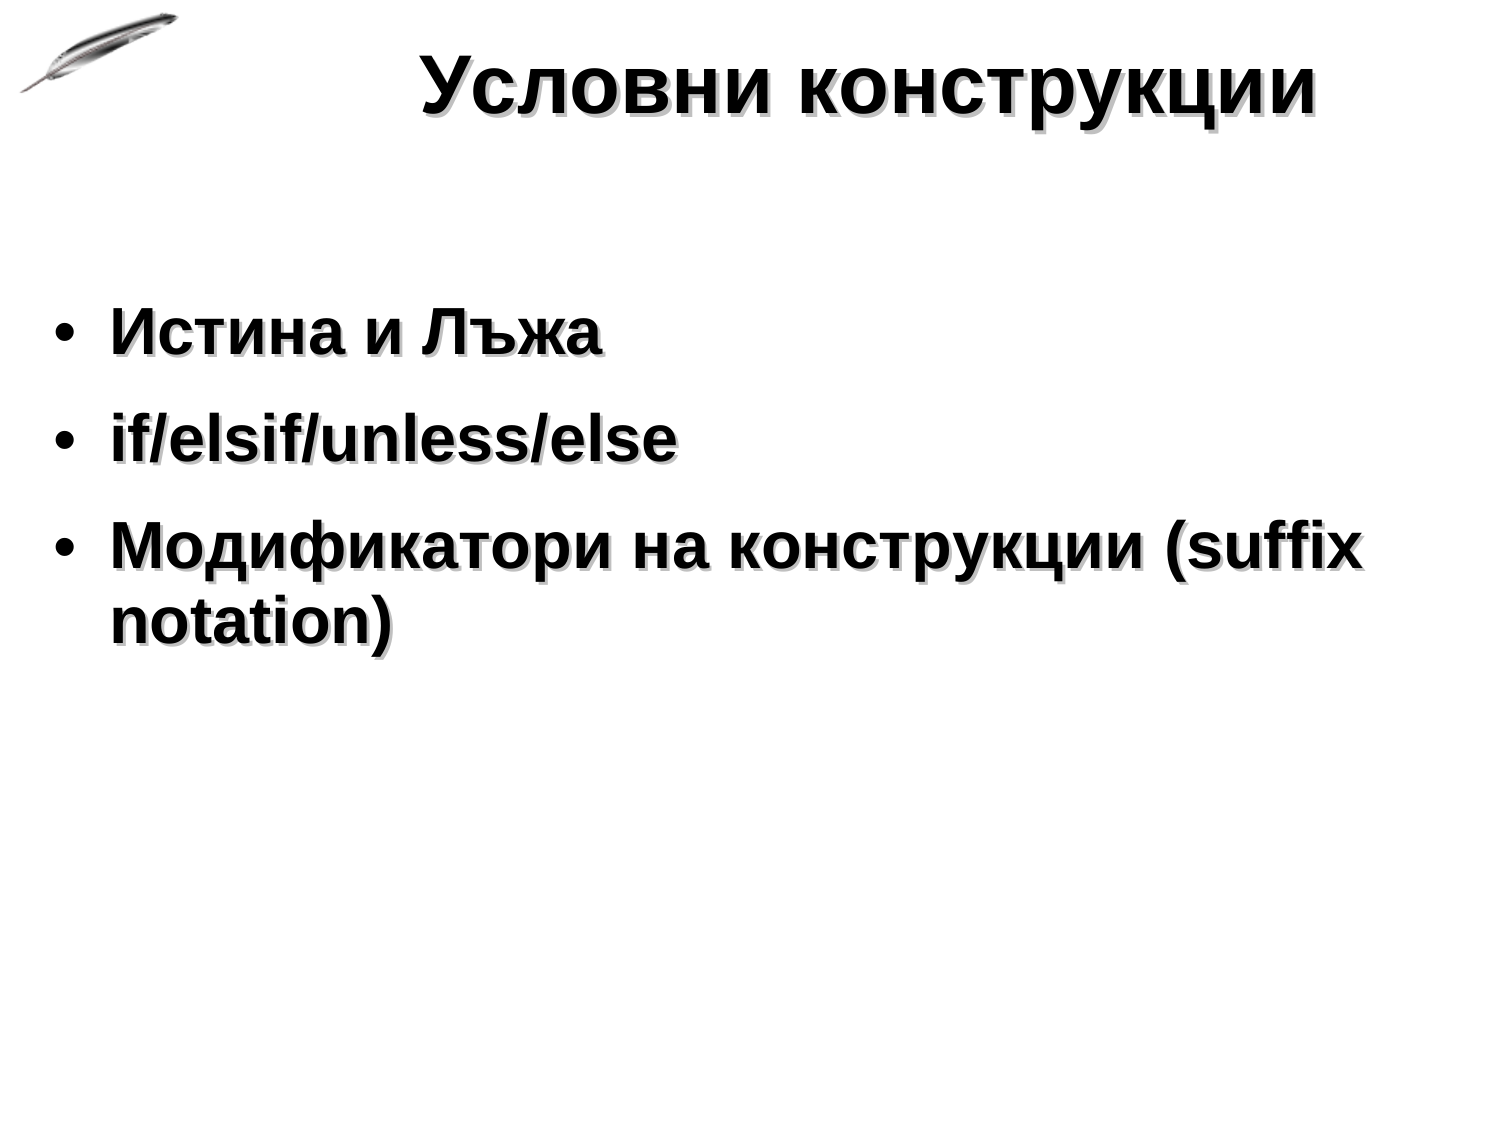

# Условни конструкции
Истина и Лъжа
if/elsif/unless/else
Модификатори на конструкции (suffix notation)